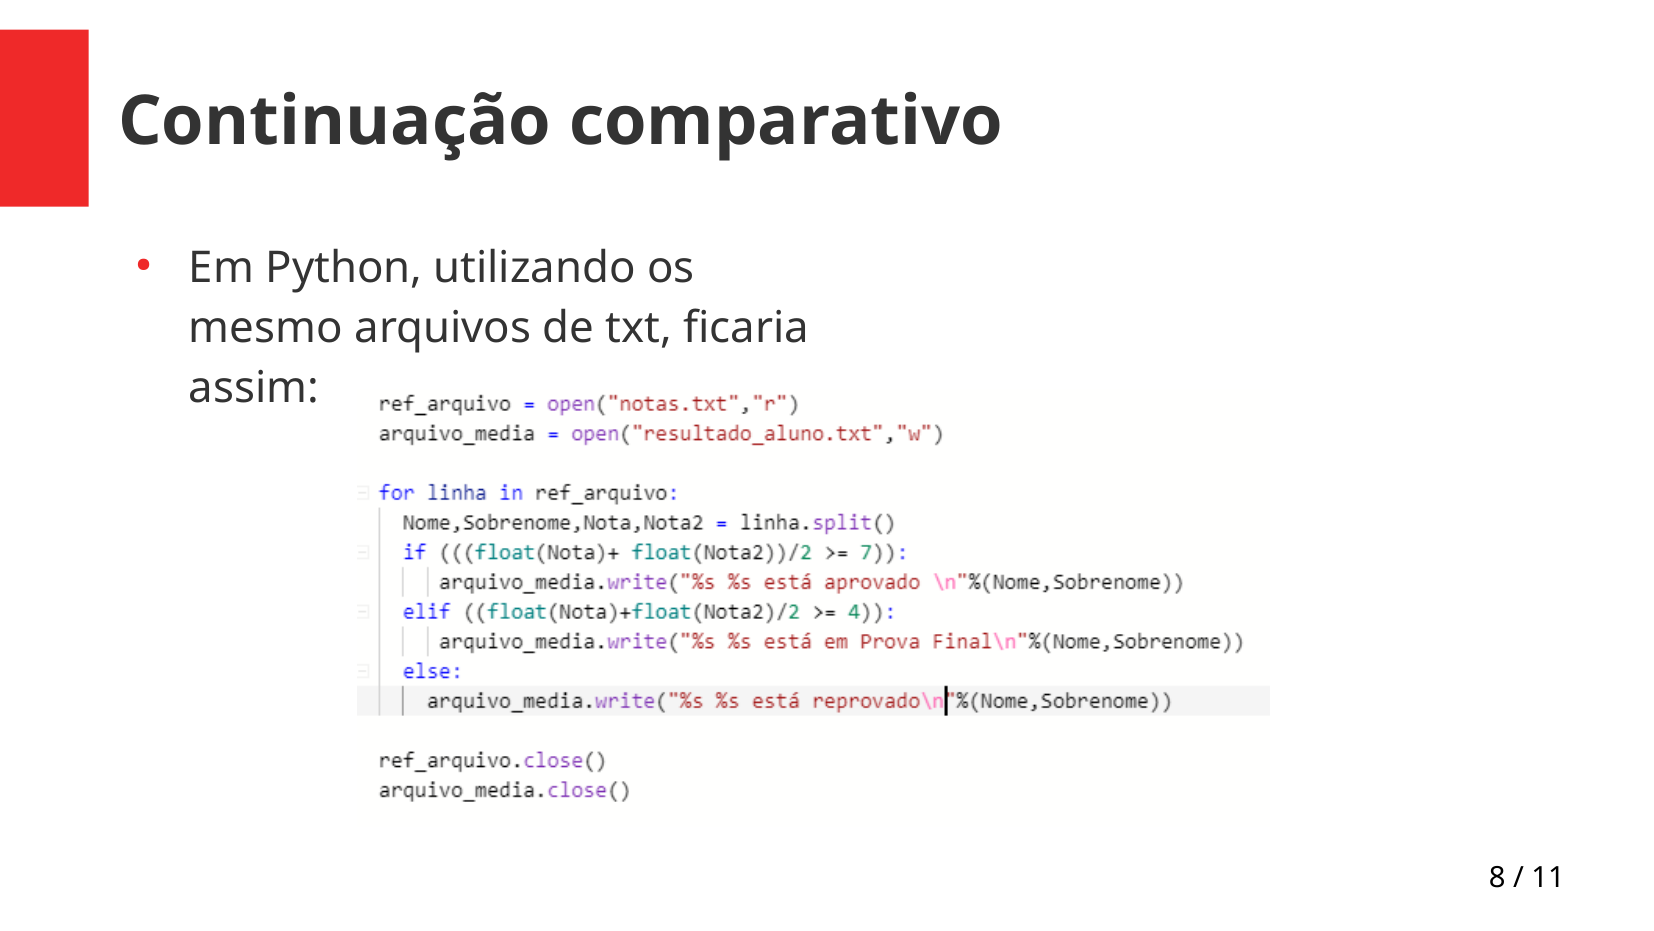

# Continuação comparativo
Em Python, utilizando os mesmo arquivos de txt, ficaria assim:
8